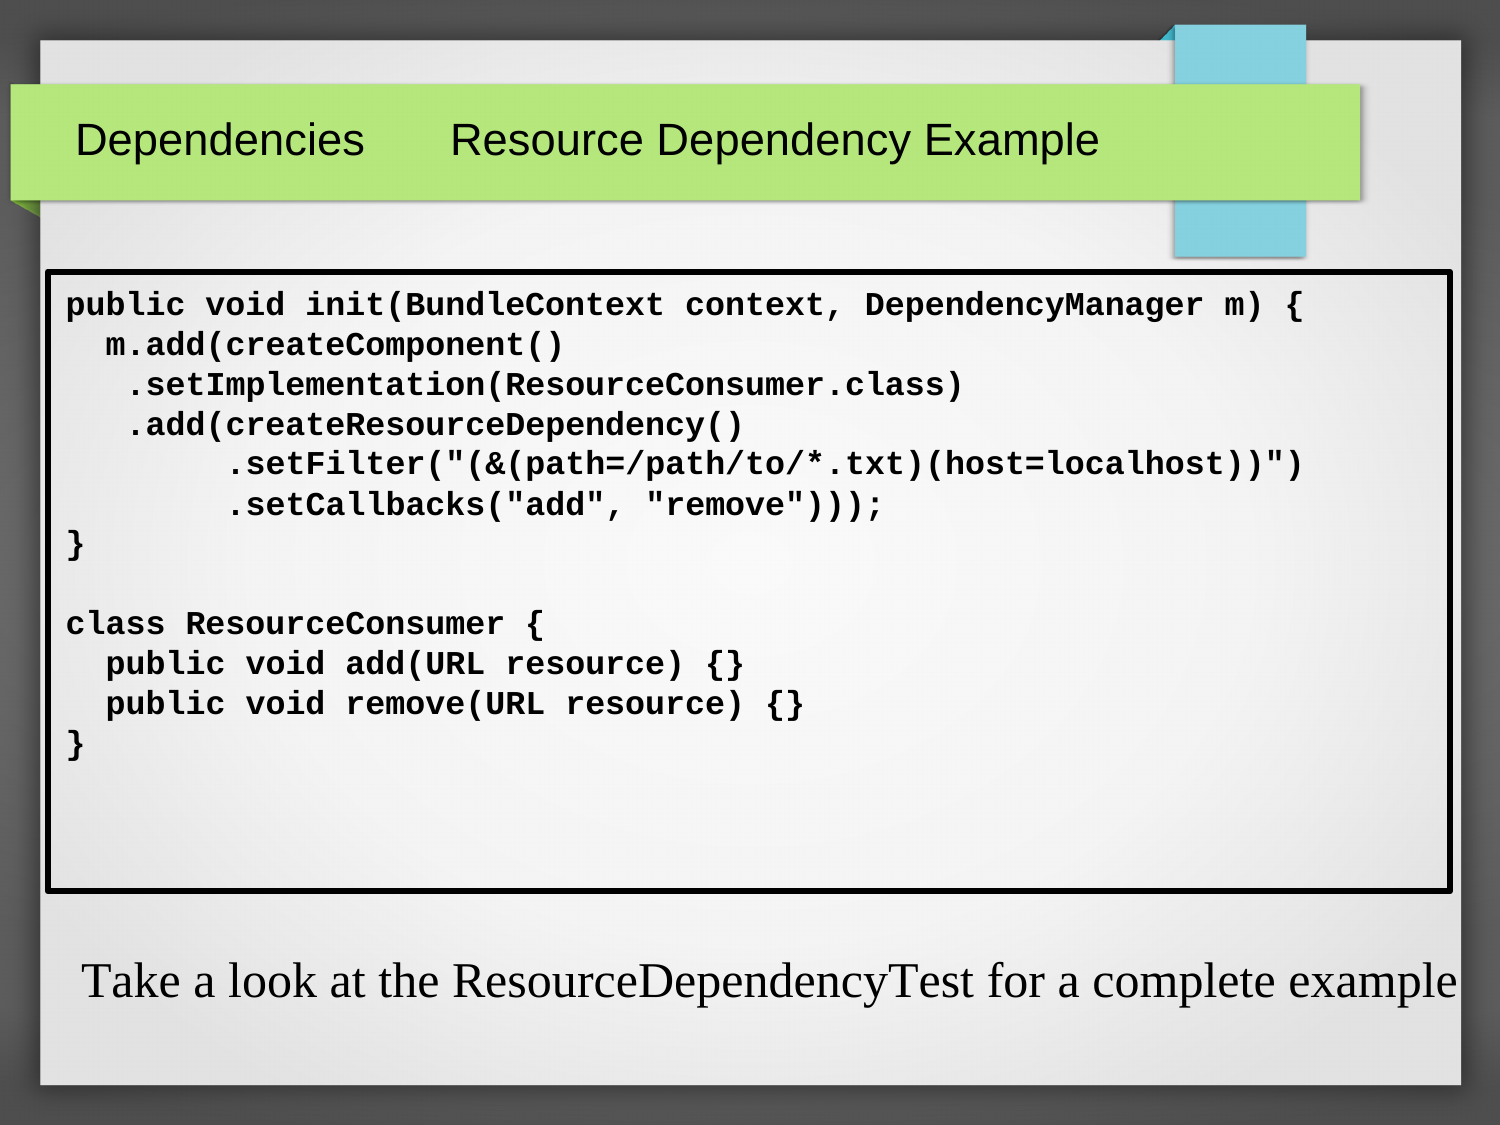

# Dependencies		Resource Dependency Example
public void init(BundleContext context, DependencyManager m) {
 m.add(createComponent()
 .setImplementation(ResourceConsumer.class)
 .add(createResourceDependency()
 .setFilter("(&(path=/path/to/*.txt)(host=localhost))")
 .setCallbacks("add", "remove")));
}
class ResourceConsumer {
 public void add(URL resource) {}
 public void remove(URL resource) {}
}
Take a look at the ResourceDependencyTest for a complete example